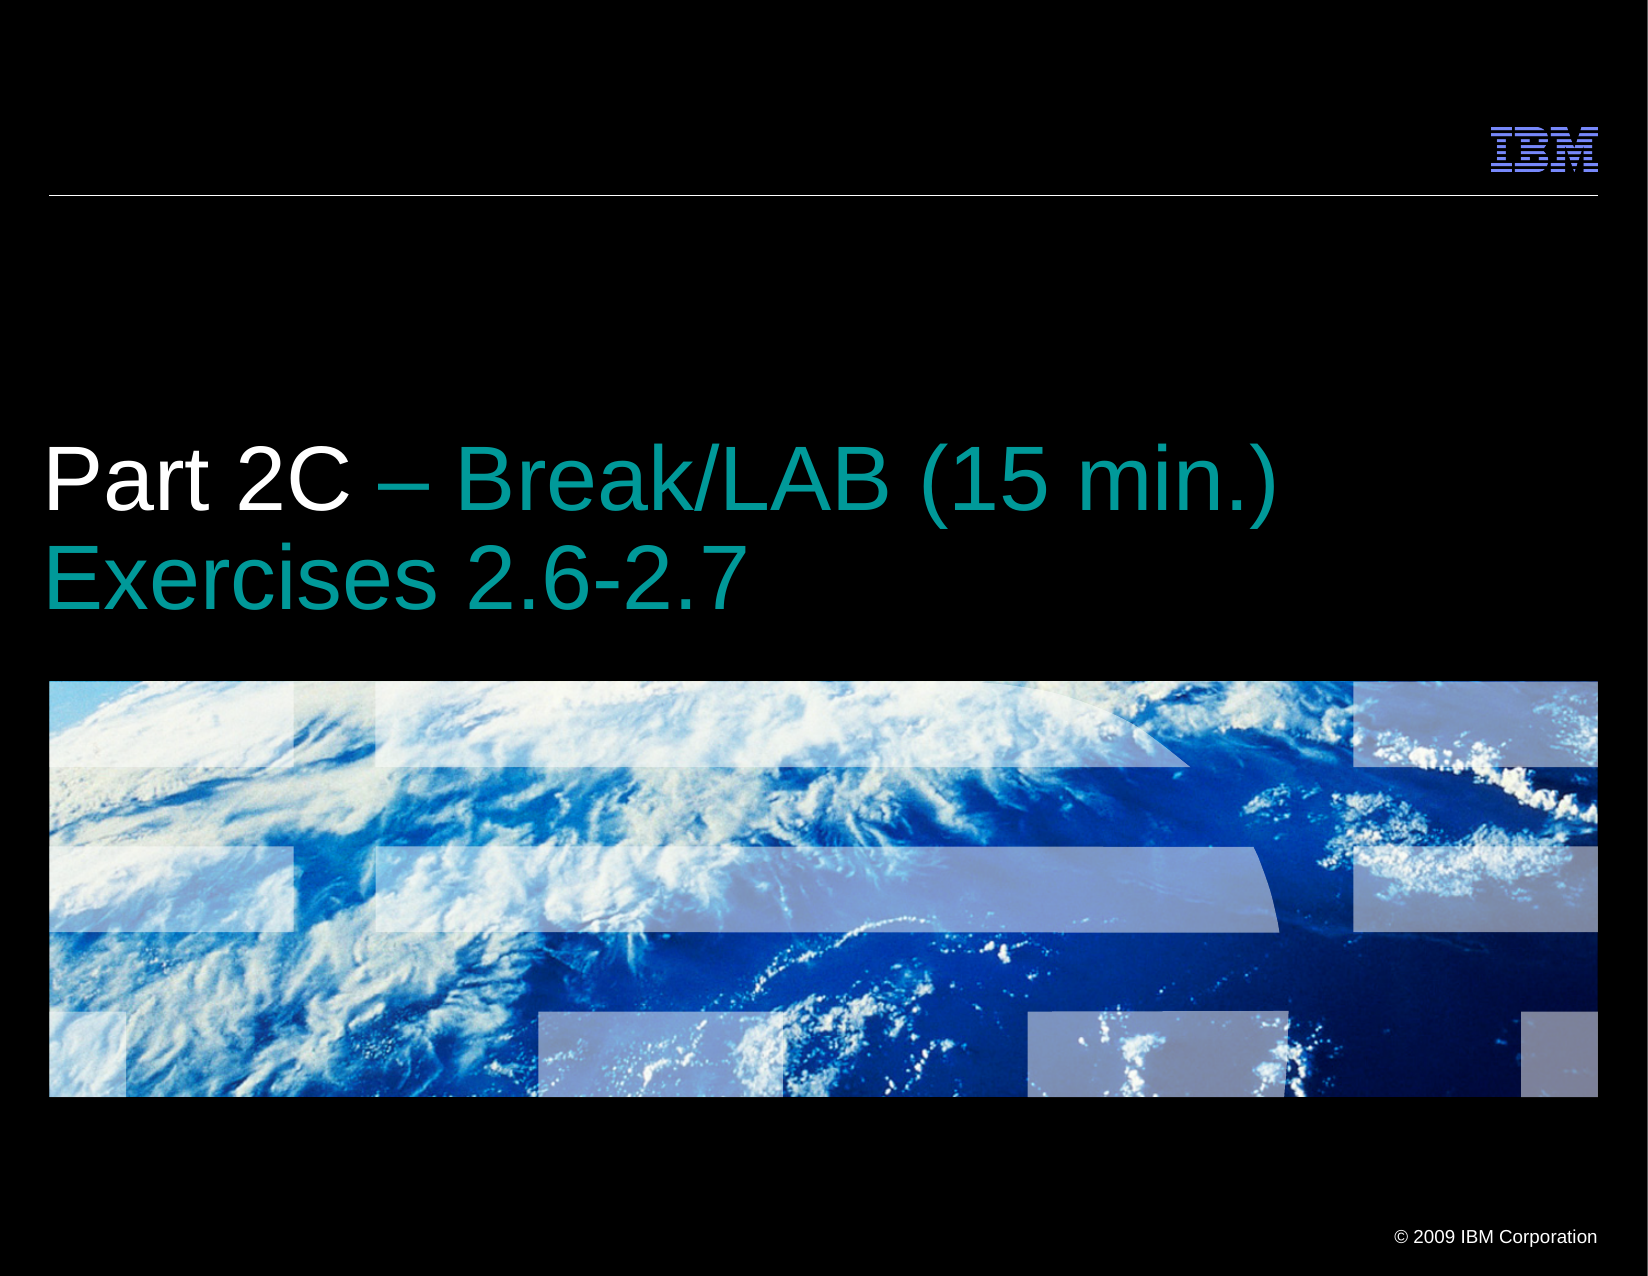

# Part 2C – Break/LAB (15 min.) Exercises 2.6-2.7